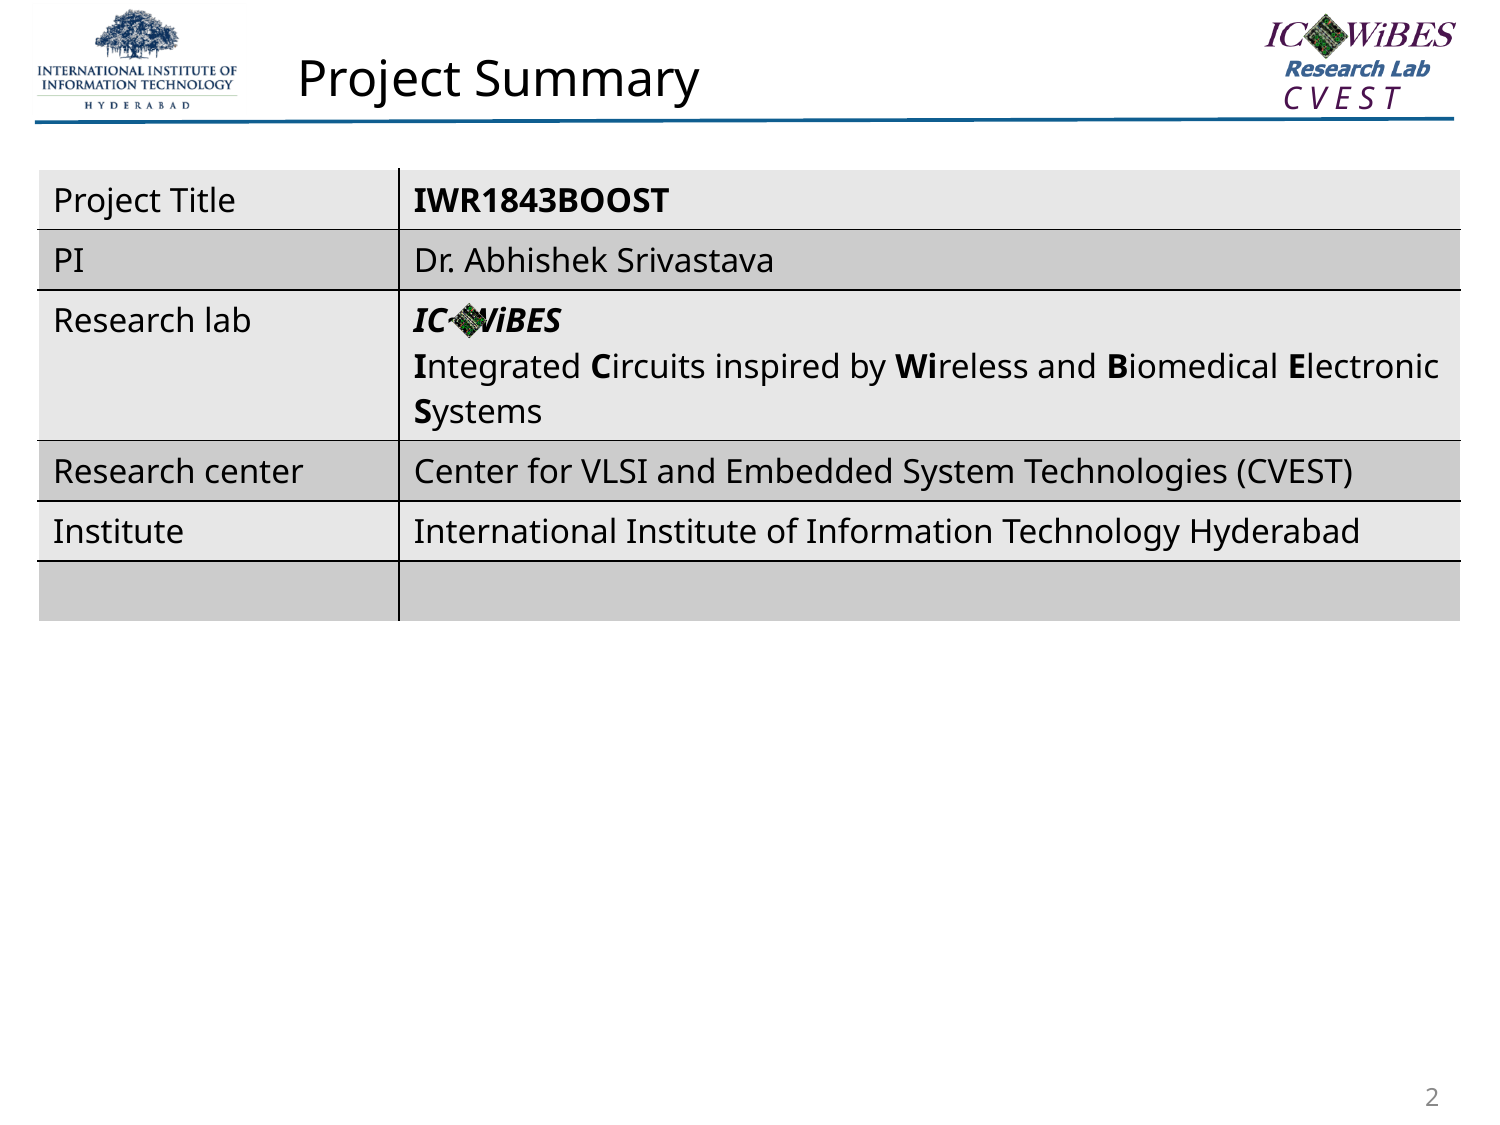

Project Summary
| Project Title | IWR1843BOOST |
| --- | --- |
| PI | Dr. Abhishek Srivastava |
| Research lab | IC~WiBES Integrated Circuits inspired by Wireless and Biomedical Electronic Systems |
| Research center | Center for VLSI and Embedded System Technologies (CVEST) |
| Institute | International Institute of Information Technology Hyderabad |
| | |